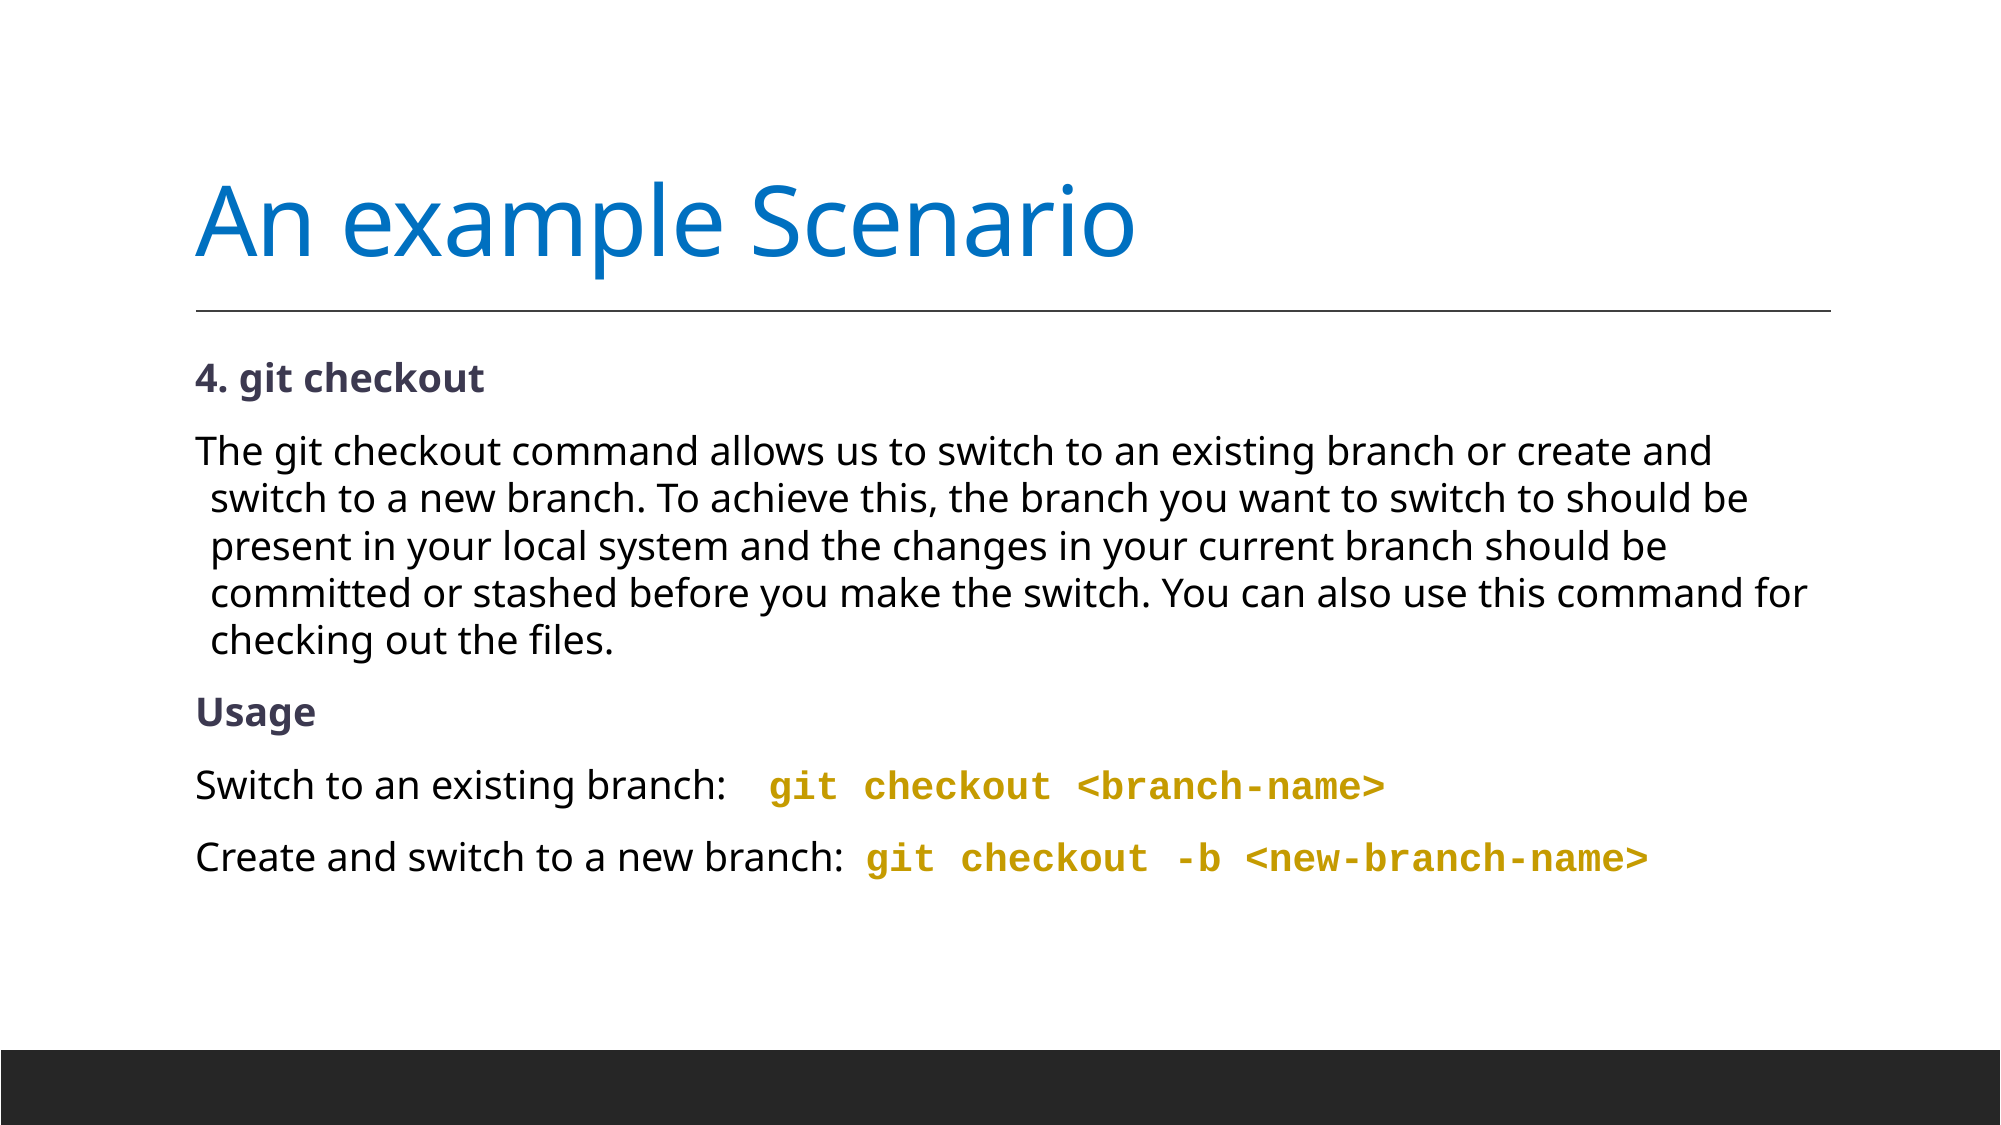

# An example Scenario
4. git checkout
The git checkout command allows us to switch to an existing branch or create and switch to a new branch. To achieve this, the branch you want to switch to should be present in your local system and the changes in your current branch should be committed or stashed before you make the switch. You can also use this command for checking out the files.
Usage
Switch to an existing branch: git checkout <branch-name>
Create and switch to a new branch: git checkout -b <new-branch-name>